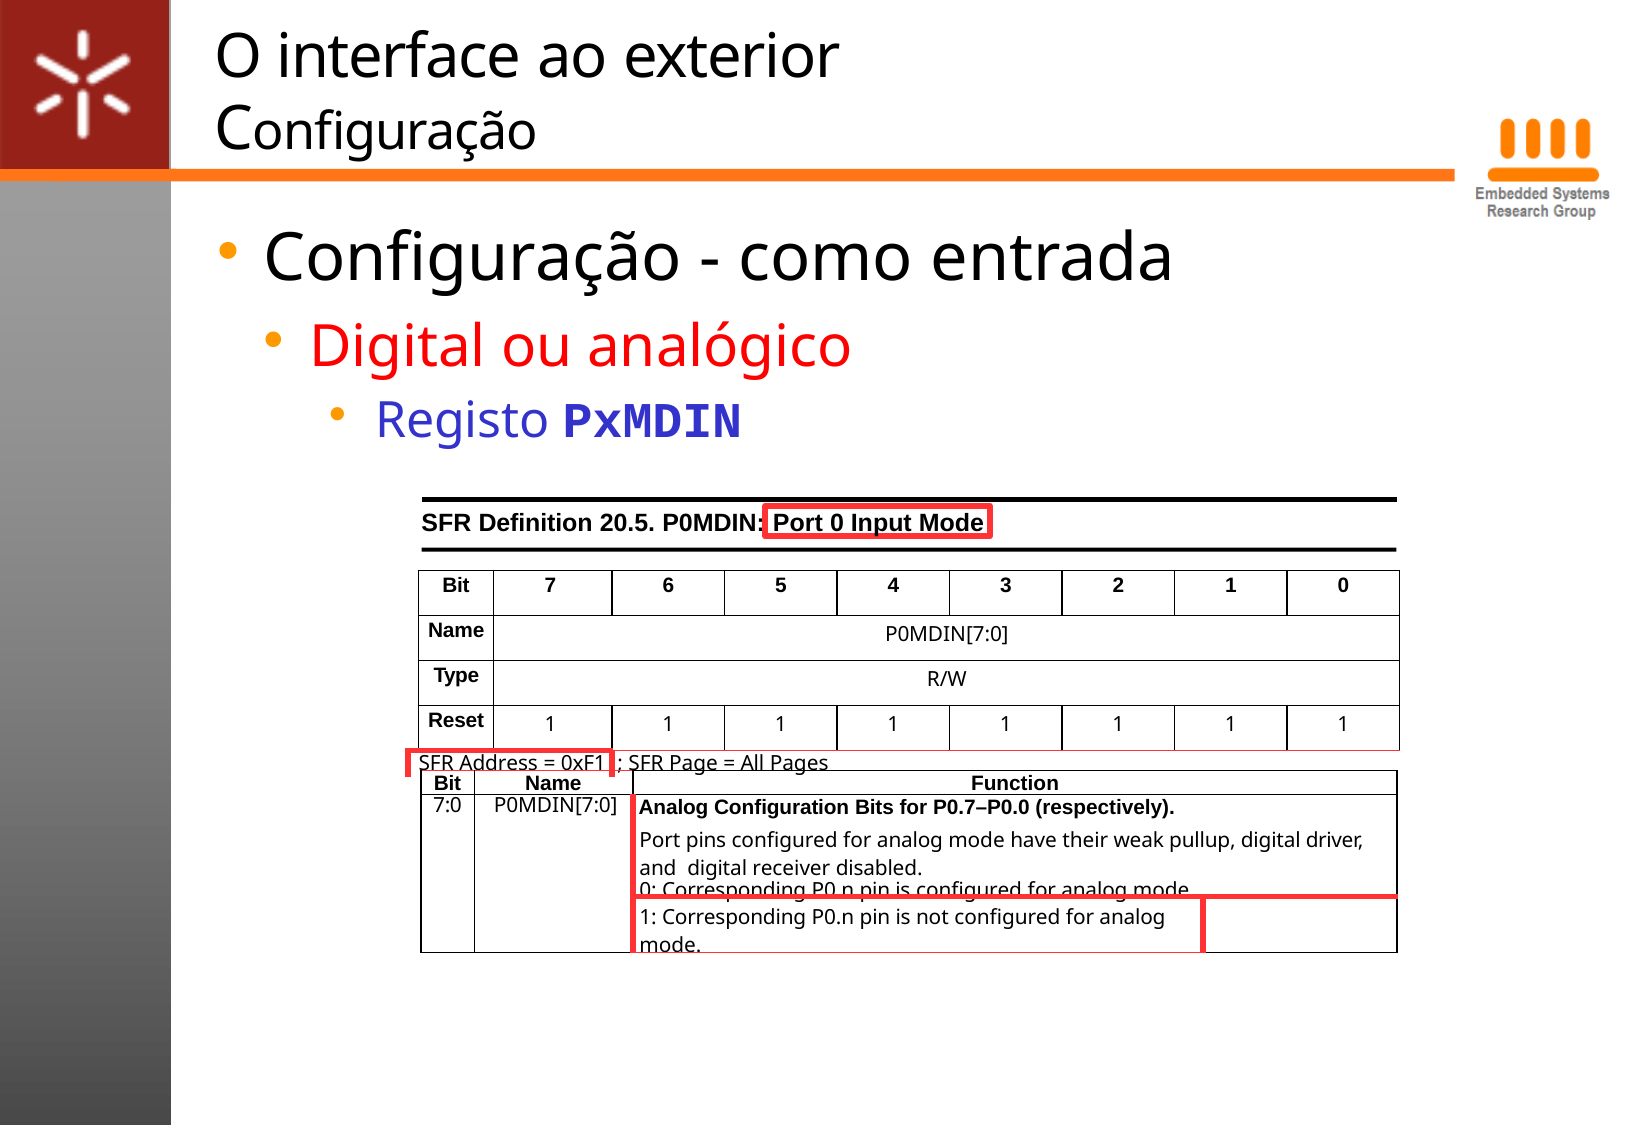

# O interface ao exterior Configuração
Configuração - como entrada
Digital ou analógico
Registo PxMDIN
SFR Definition 20.5. P0MDIN:
Port 0 Input Mode
| | Bit | 7 | 6 | 5 | 4 | 3 | 2 | 1 | 0 |
| --- | --- | --- | --- | --- | --- | --- | --- | --- | --- |
| | Name | P0MDIN[7:0] | | | | | | | |
| | Type | R/W | | | | | | | |
| | Reset | 1 | 1 | 1 | 1 | 1 | 1 | 1 | 1 |
| SFR Address = 0xF1 | | | ; SFR Page = All Pages | | | | | | |
| Bit | Name | Function | |
| --- | --- | --- | --- |
| 7:0 | P0MDIN[7:0] | Analog Configuration Bits for P0.7–P0.0 (respectively). Port pins configured for analog mode have their weak pullup, digital driver, and digital receiver disabled. 0: Corresponding P0.n pin is configured for analog mode. | |
| | | 1: Corresponding P0.n pin is not configured for analog mode. | |